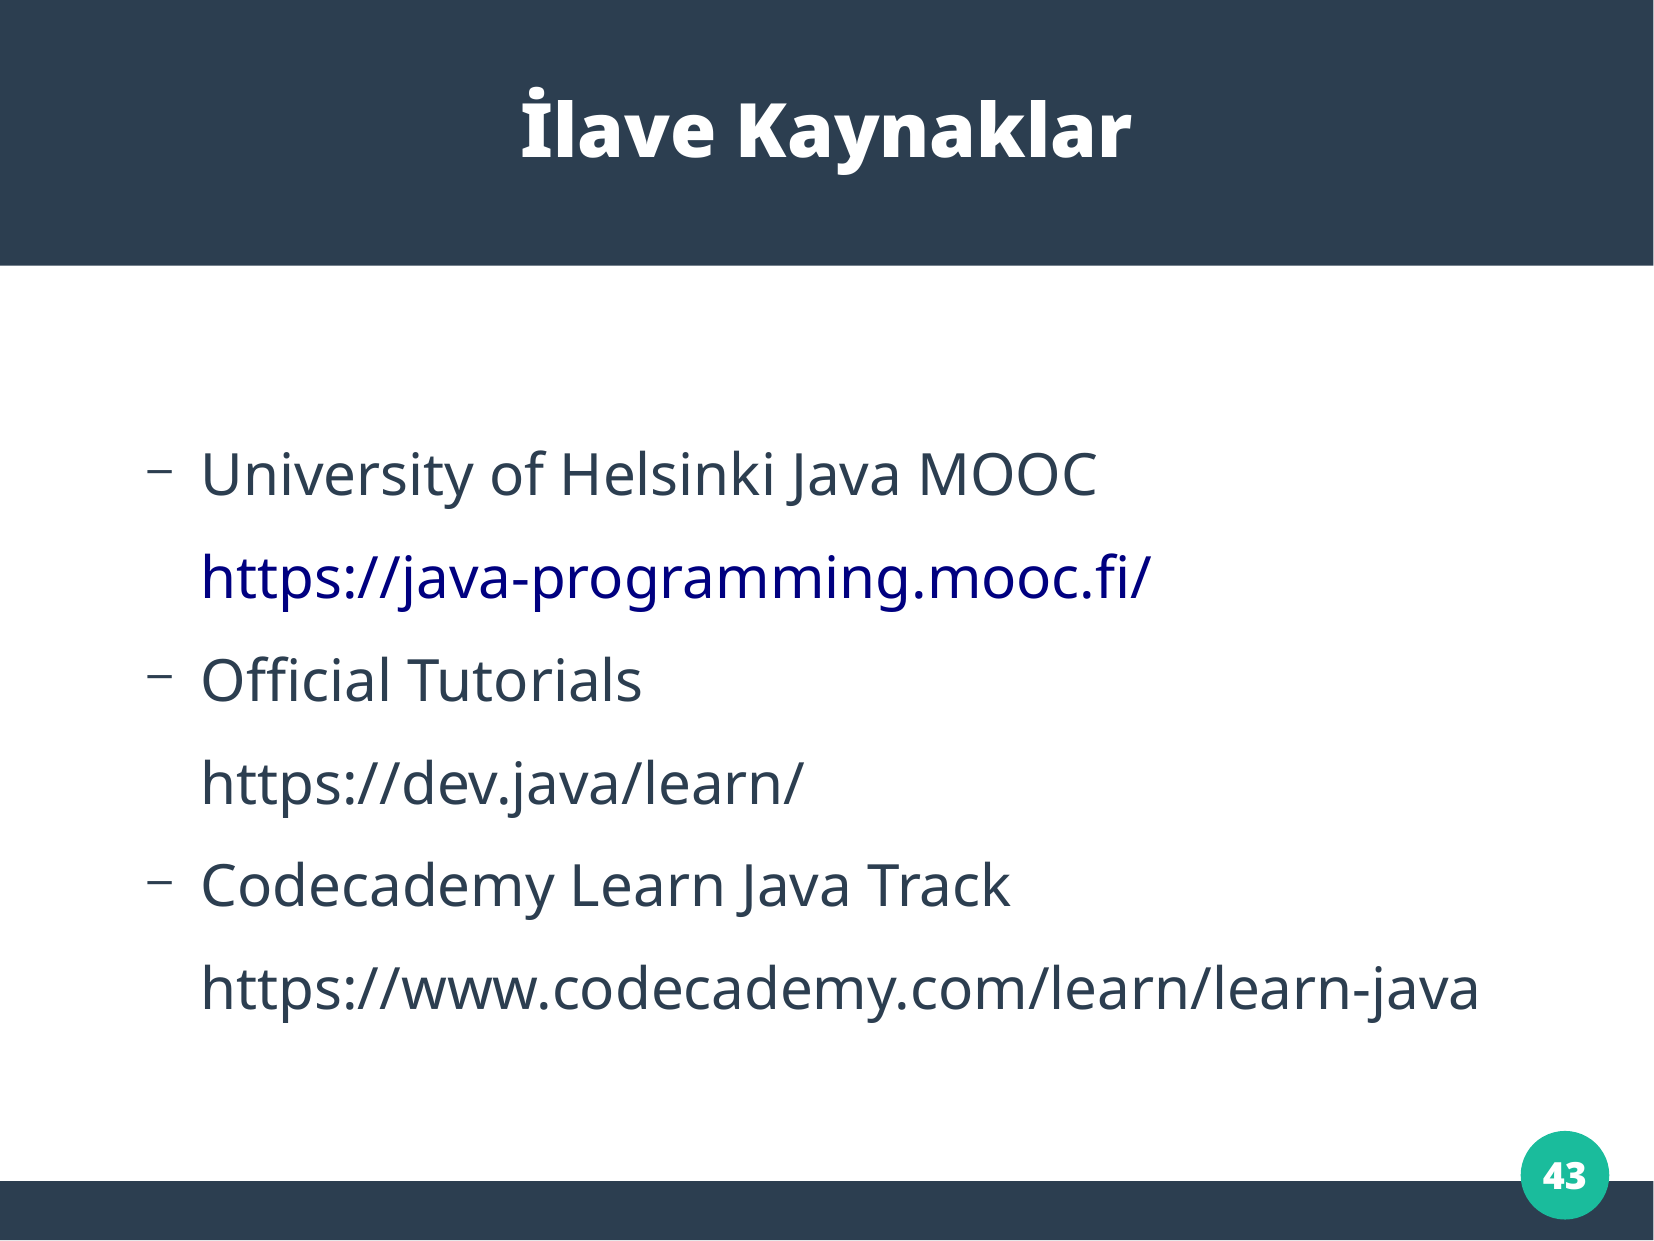

# İlave Kaynaklar
University of Helsinki Java MOOC
https://java-programming.mooc.fi/
Official Tutorials
https://dev.java/learn/
Codecademy Learn Java Track
https://www.codecademy.com/learn/learn-java
43